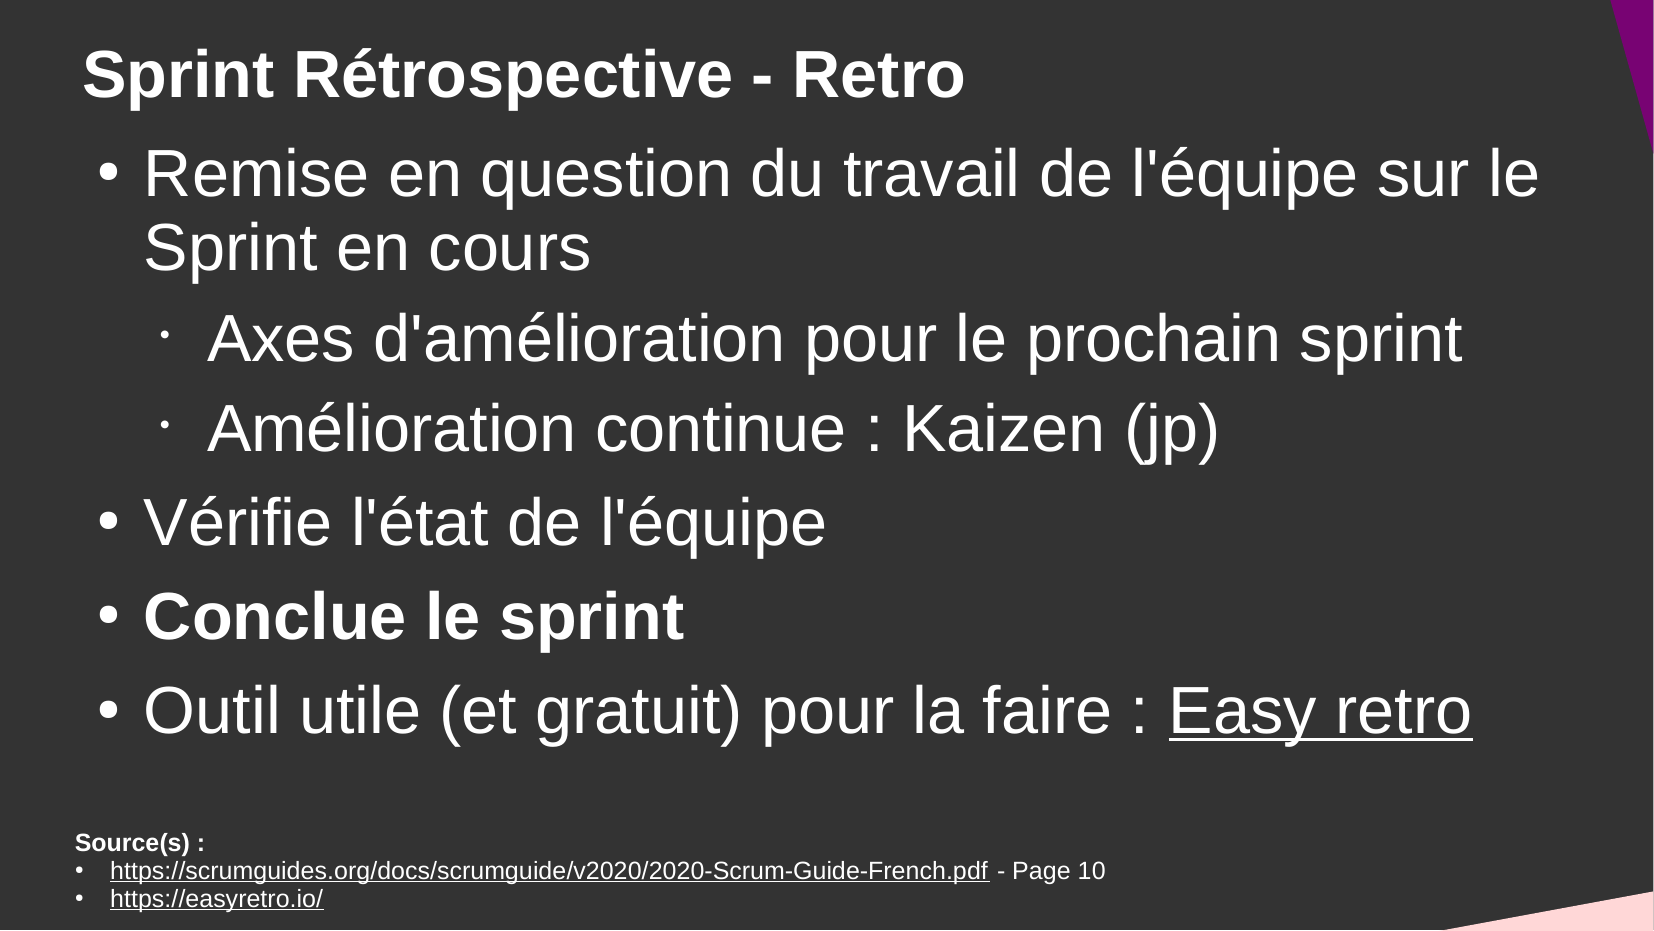

# Sprint Rétrospective - Retro
Remise en question du travail de l'équipe sur le Sprint en cours
Axes d'amélioration pour le prochain sprint
Amélioration continue : Kaizen (jp)
Vérifie l'état de l'équipe
Conclue le sprint
Outil utile (et gratuit) pour la faire : Easy retro
Source(s) :
https://scrumguides.org/docs/scrumguide/v2020/2020-Scrum-Guide-French.pdf - Page 10
https://easyretro.io/